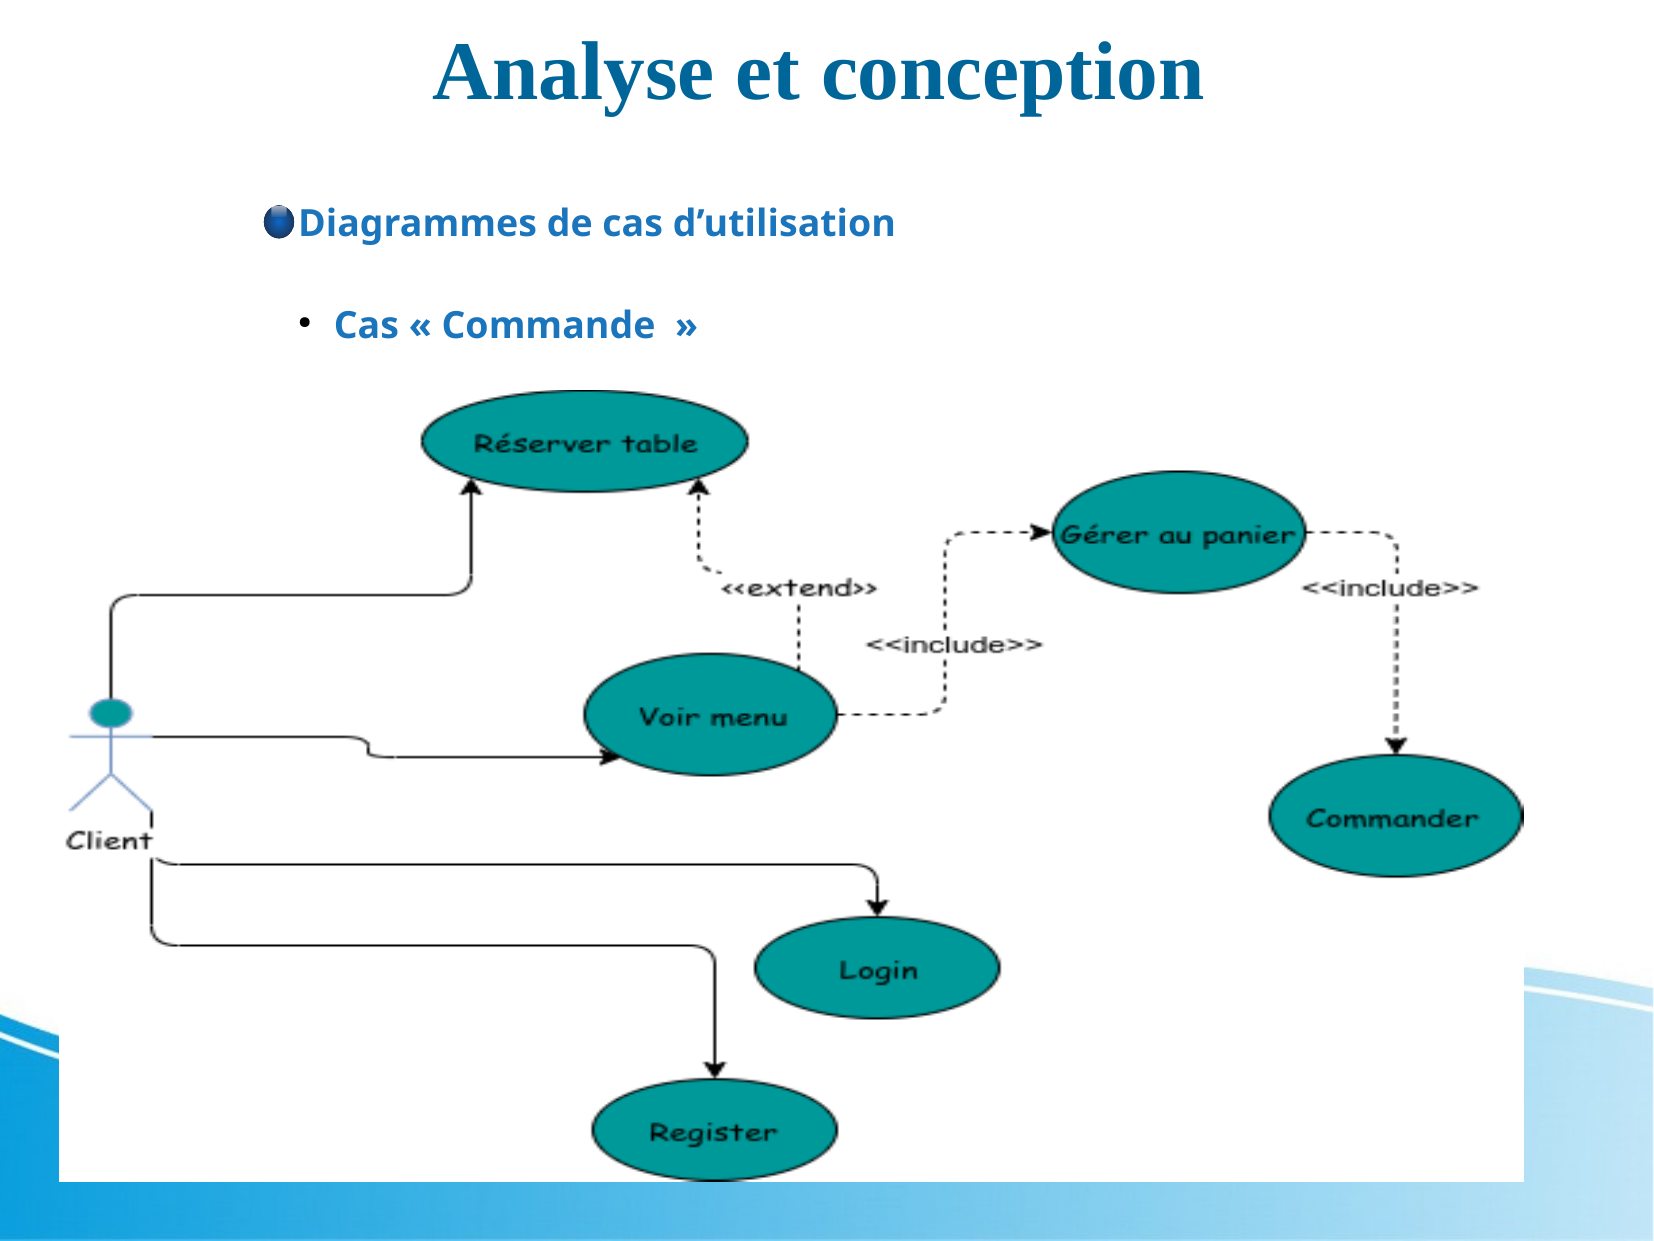

# Analyse et conception
Diagrammes de cas d’utilisation
Cas « Commande  »